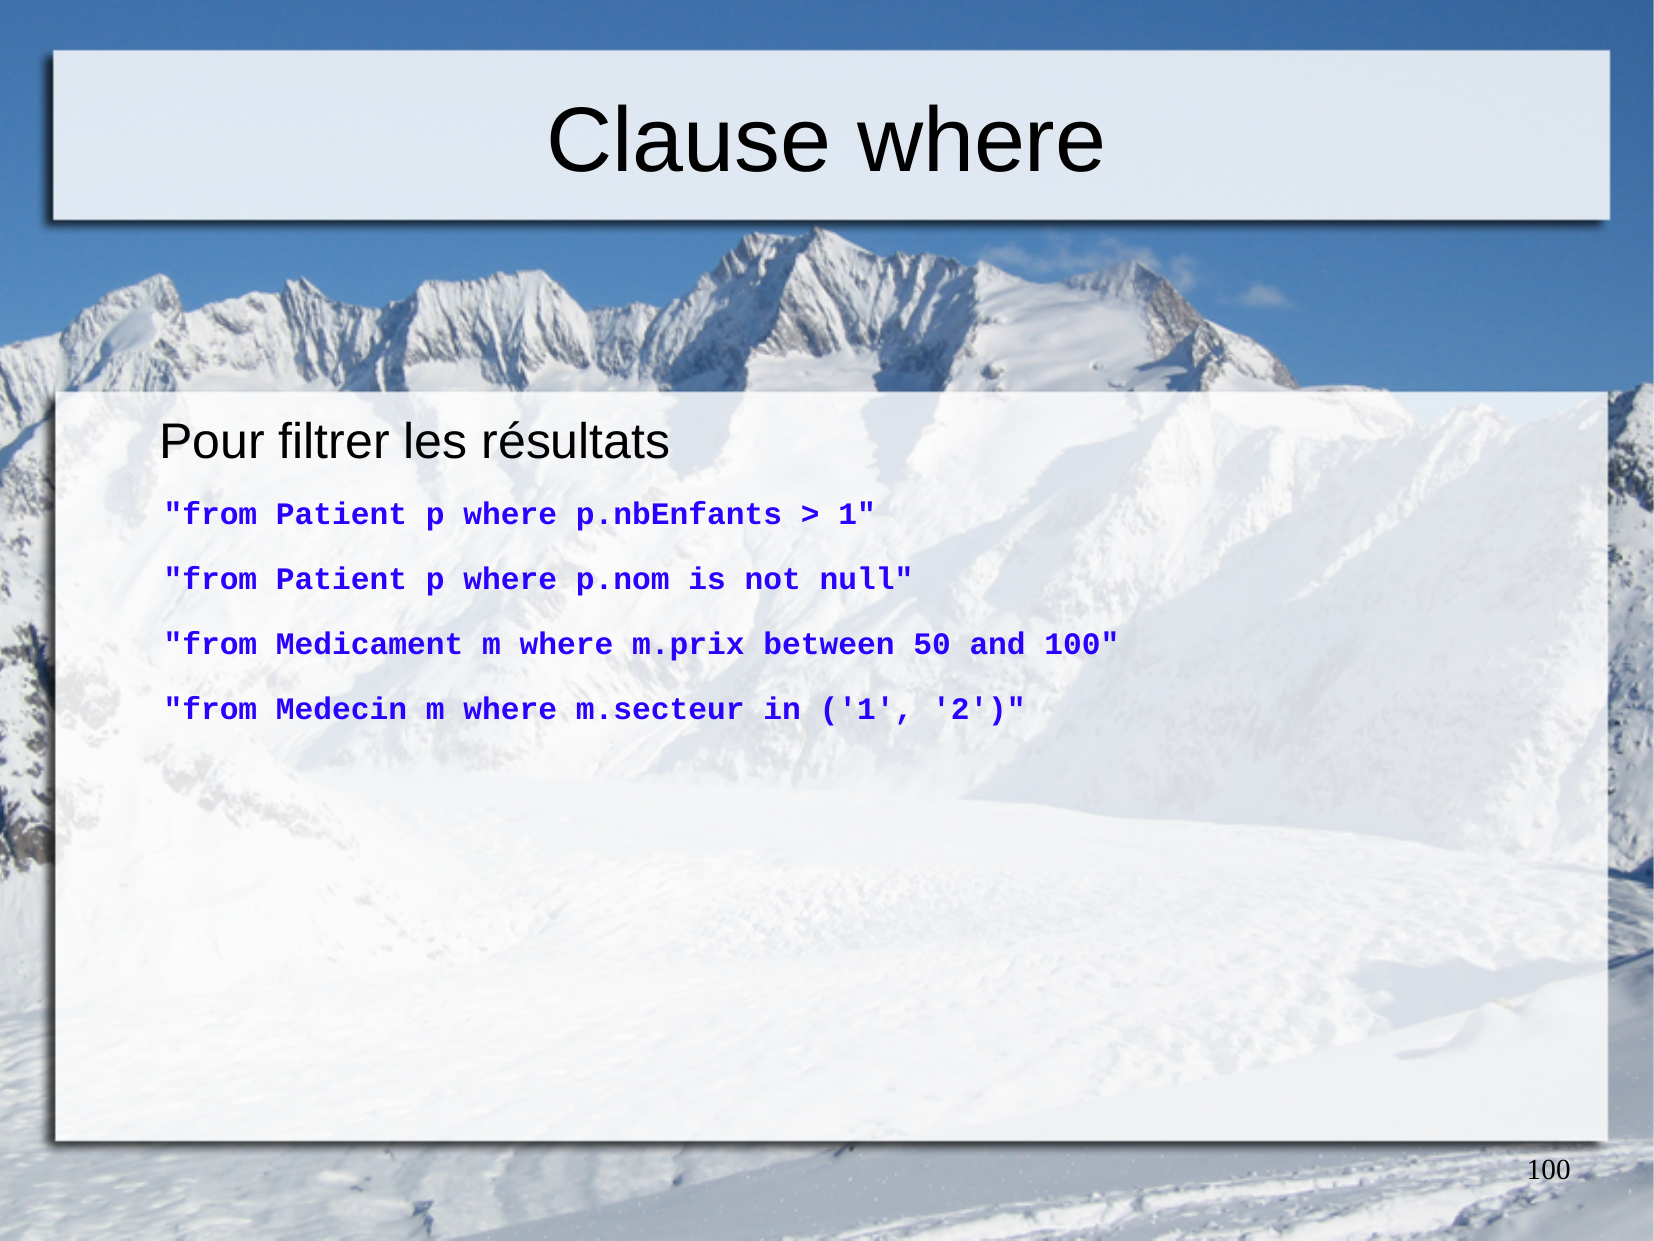

# Clause where
Pour filtrer les résultats
 "from Patient p where p.nbEnfants > 1"
 "from Patient p where p.nom is not null"
 "from Medicament m where m.prix between 50 and 100"
 "from Medecin m where m.secteur in ('1', '2')"
100